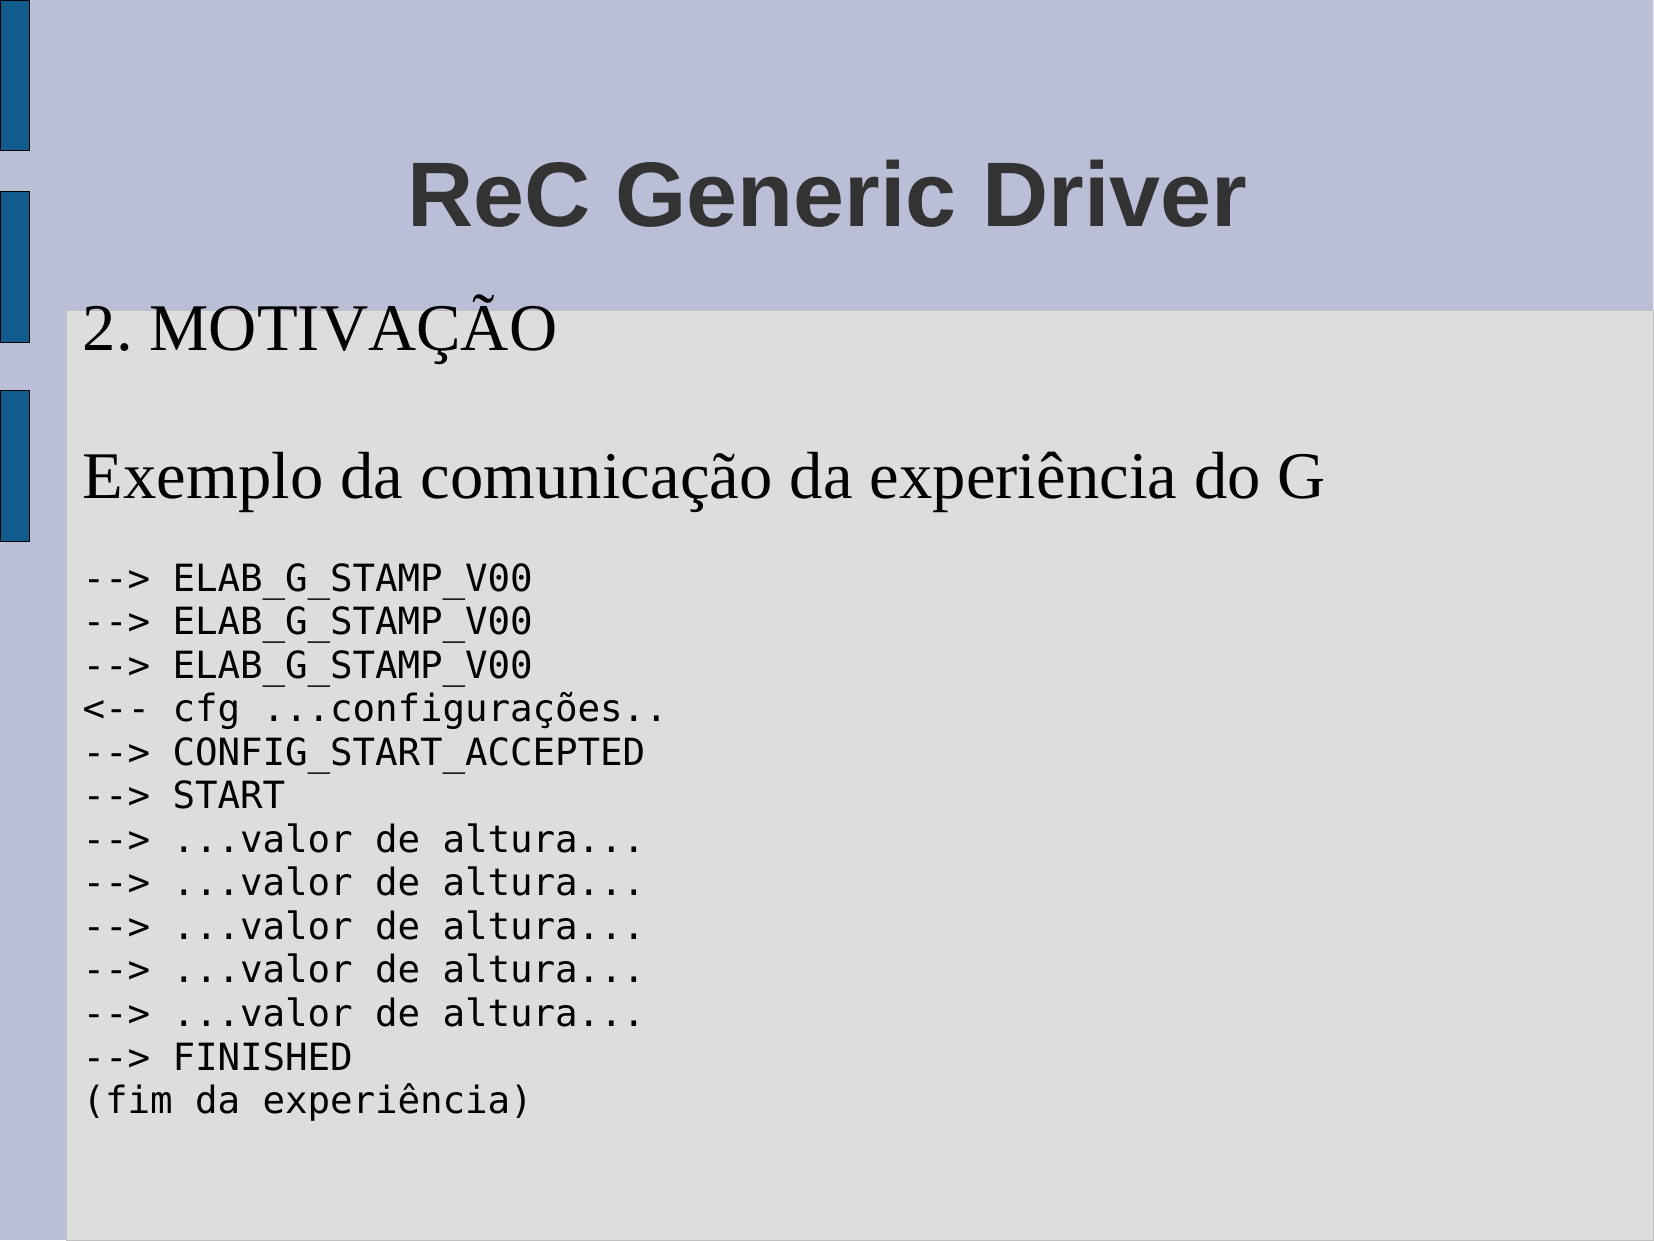

# ReC Generic Driver
2. MOTIVAÇÃO
Exemplo da comunicação da experiência do G
--> ELAB_G_STAMP_V00
--> ELAB_G_STAMP_V00
--> ELAB_G_STAMP_V00
<-- cfg ...configurações..
--> CONFIG_START_ACCEPTED
--> START
--> ...valor de altura...
--> ...valor de altura...
--> ...valor de altura...
--> ...valor de altura...
--> ...valor de altura...
--> FINISHED
(fim da experiência)